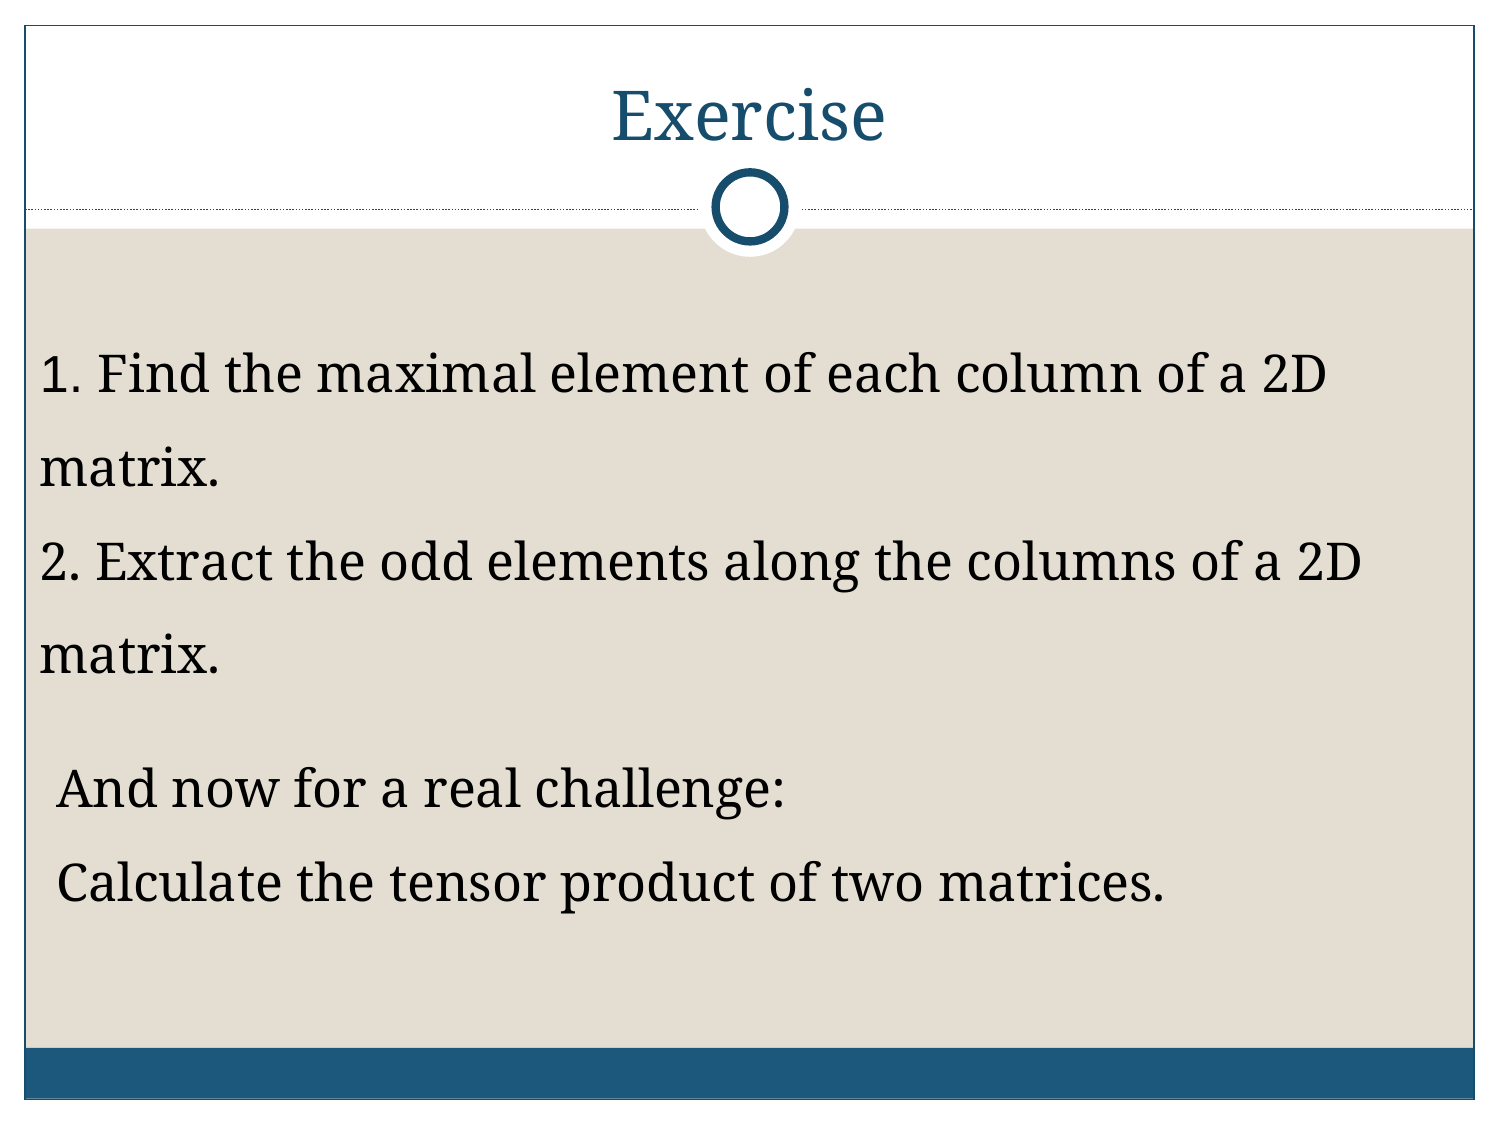

# Exercise
 Find the maximal element of each column of a 2D matrix.
 Extract the odd elements along the columns of a 2D matrix.
And now for a real challenge:
Calculate the tensor product of two matrices.